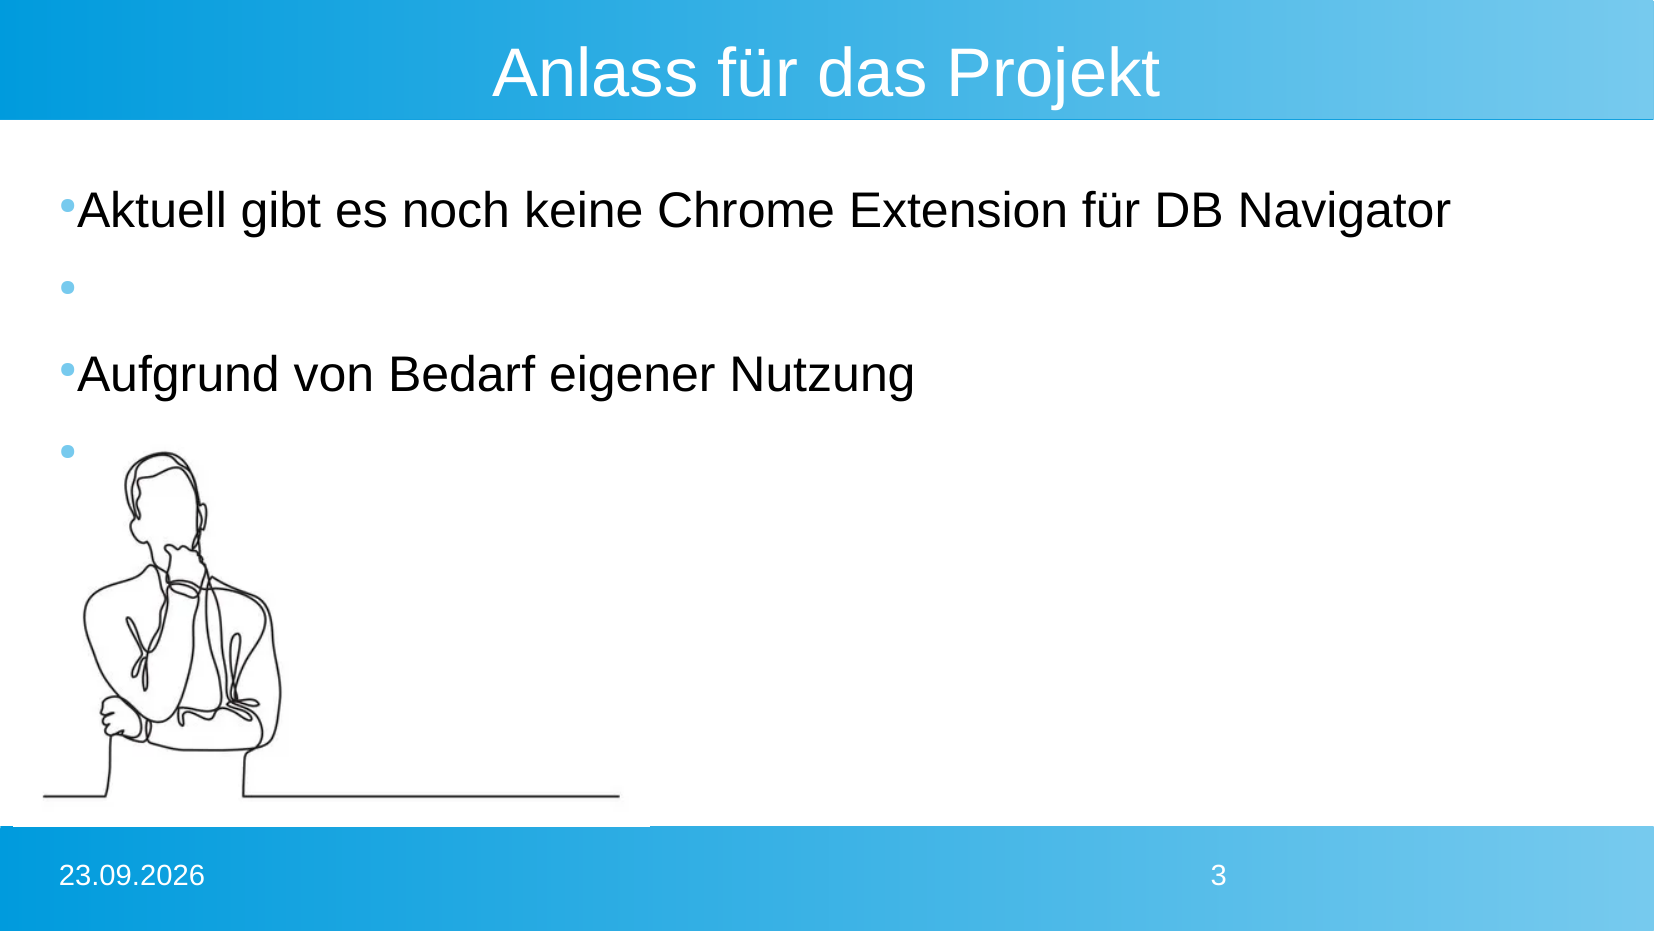

# Anlass für das Projekt
Aktuell gibt es noch keine Chrome Extension für DB Navigator
Aufgrund von Bedarf eigener Nutzung